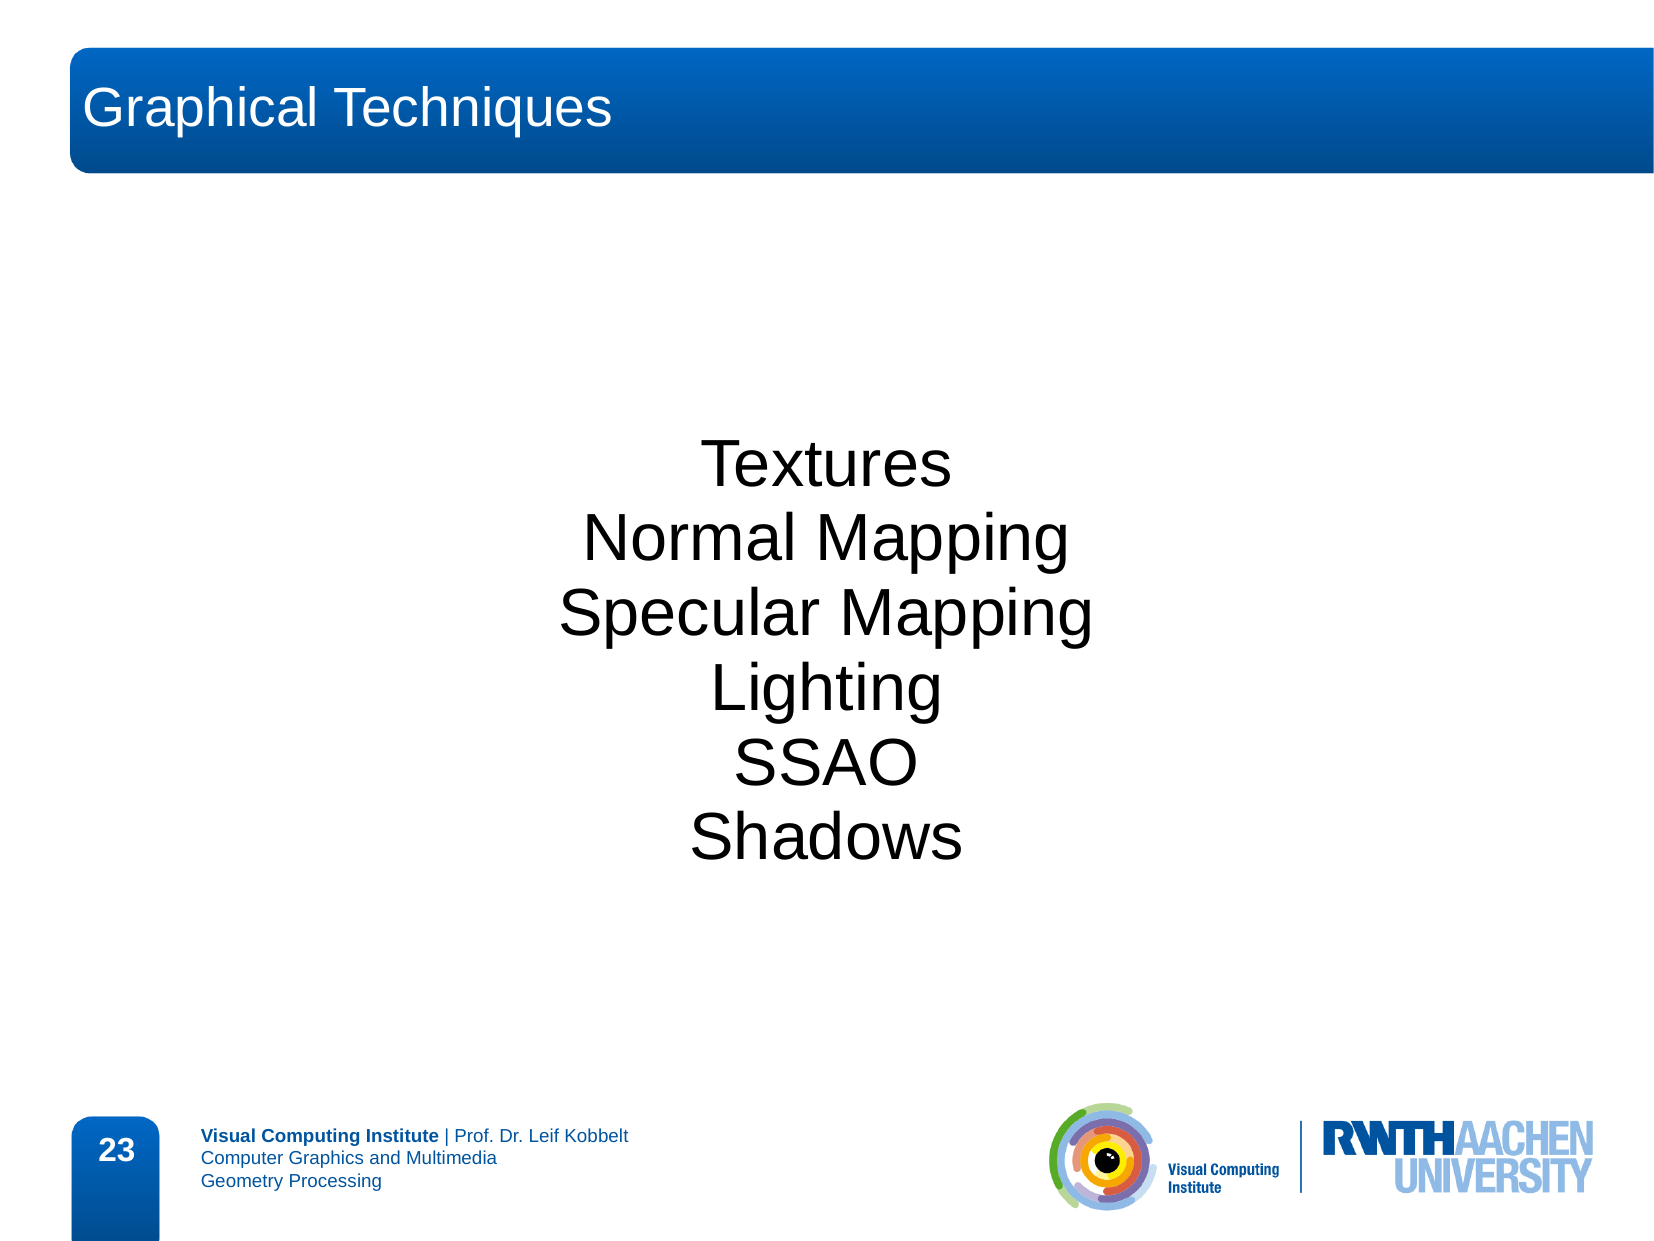

# Graphical Techniques
Textures
Normal Mapping
Specular Mapping
Lighting
SSAO
Shadows